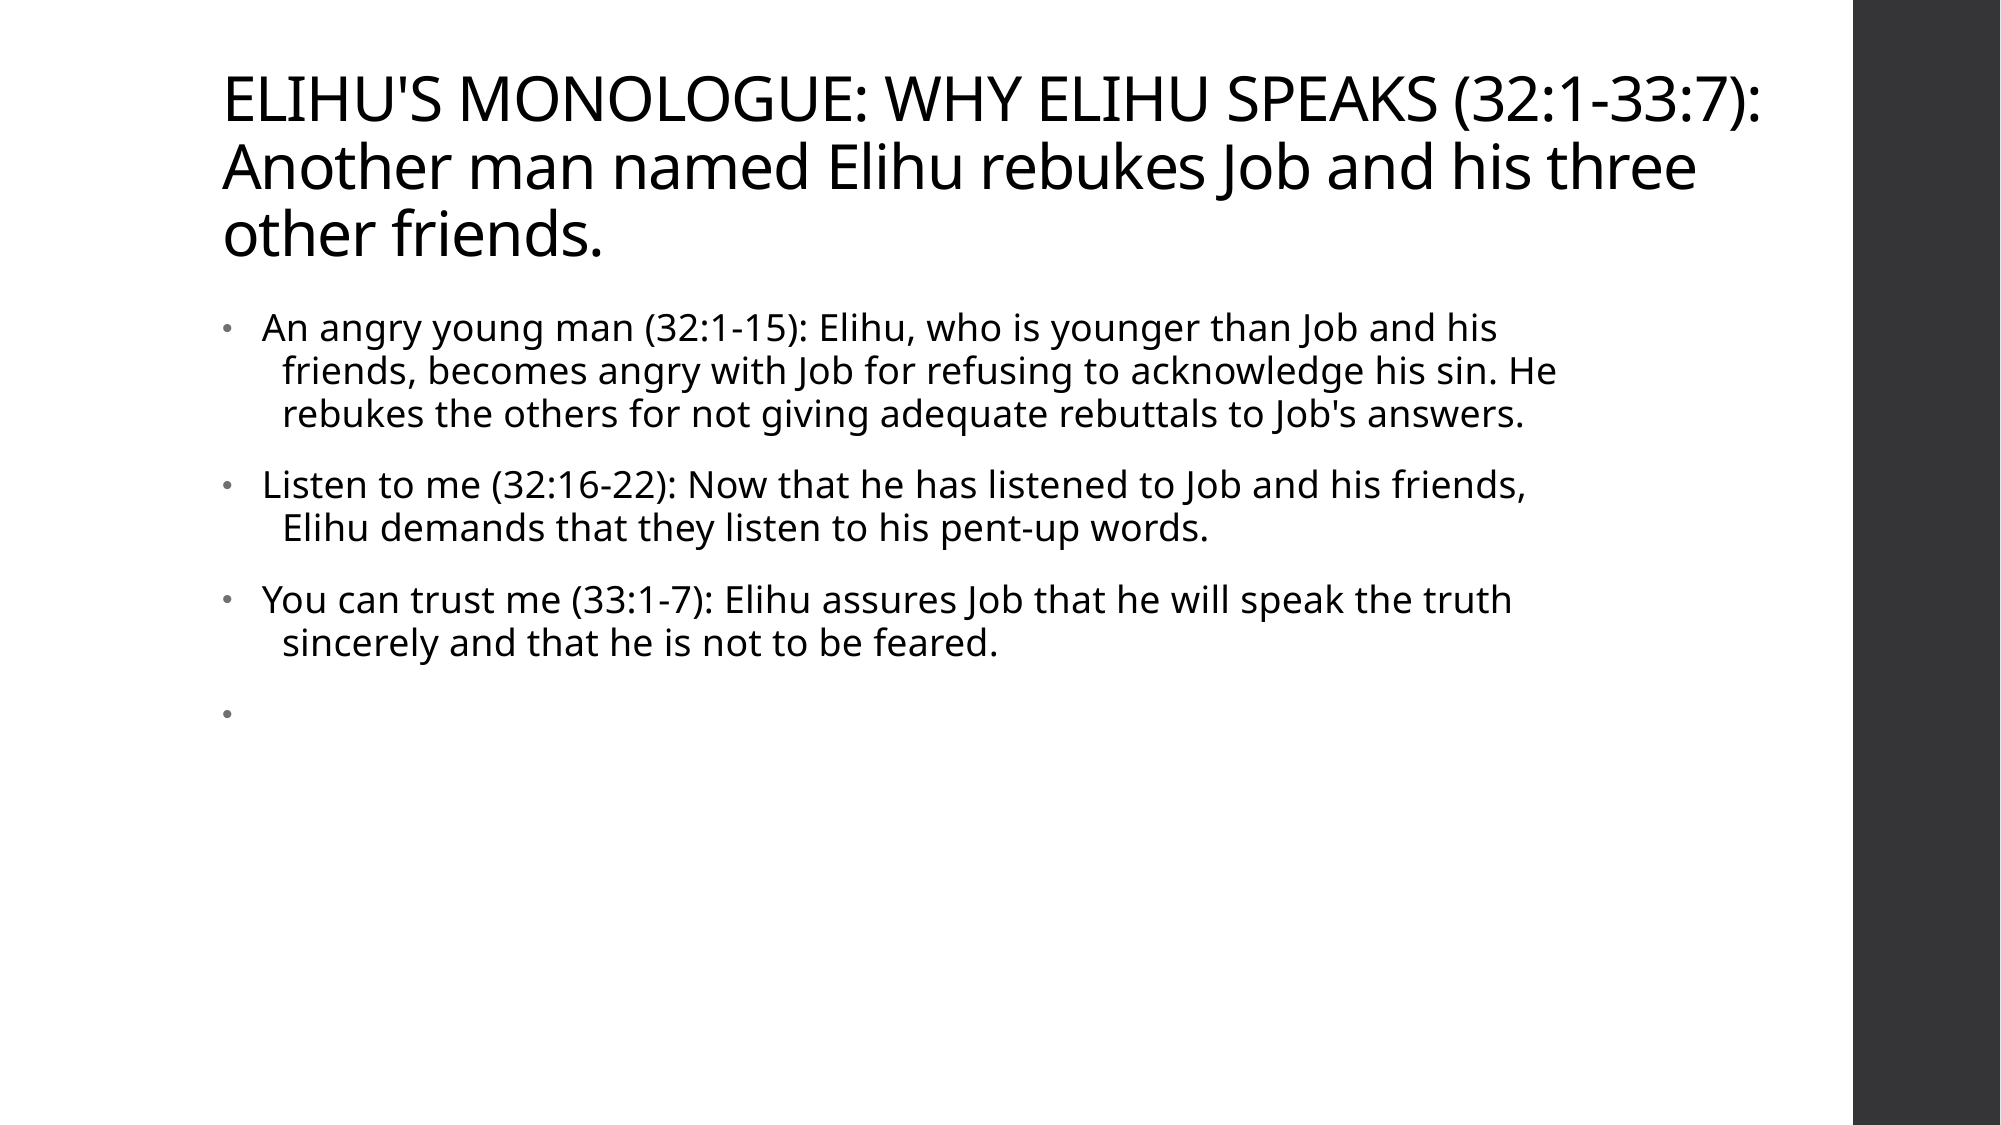

# ELIHU'S MONOLOGUE: WHY ELIHU SPEAKS (32:1-33:7): Another man named Elihu rebukes Job and his three other friends.
 An angry young man (32:1-15): Elihu, who is younger than Job and his friends, becomes angry with Job for refusing to acknowledge his sin. He rebukes the others for not giving adequate rebuttals to Job's answers.
 Listen to me (32:16-22): Now that he has listened to Job and his friends, Elihu demands that they listen to his pent-up words.
 You can trust me (33:1-7): Elihu assures Job that he will speak the truth sincerely and that he is not to be feared.